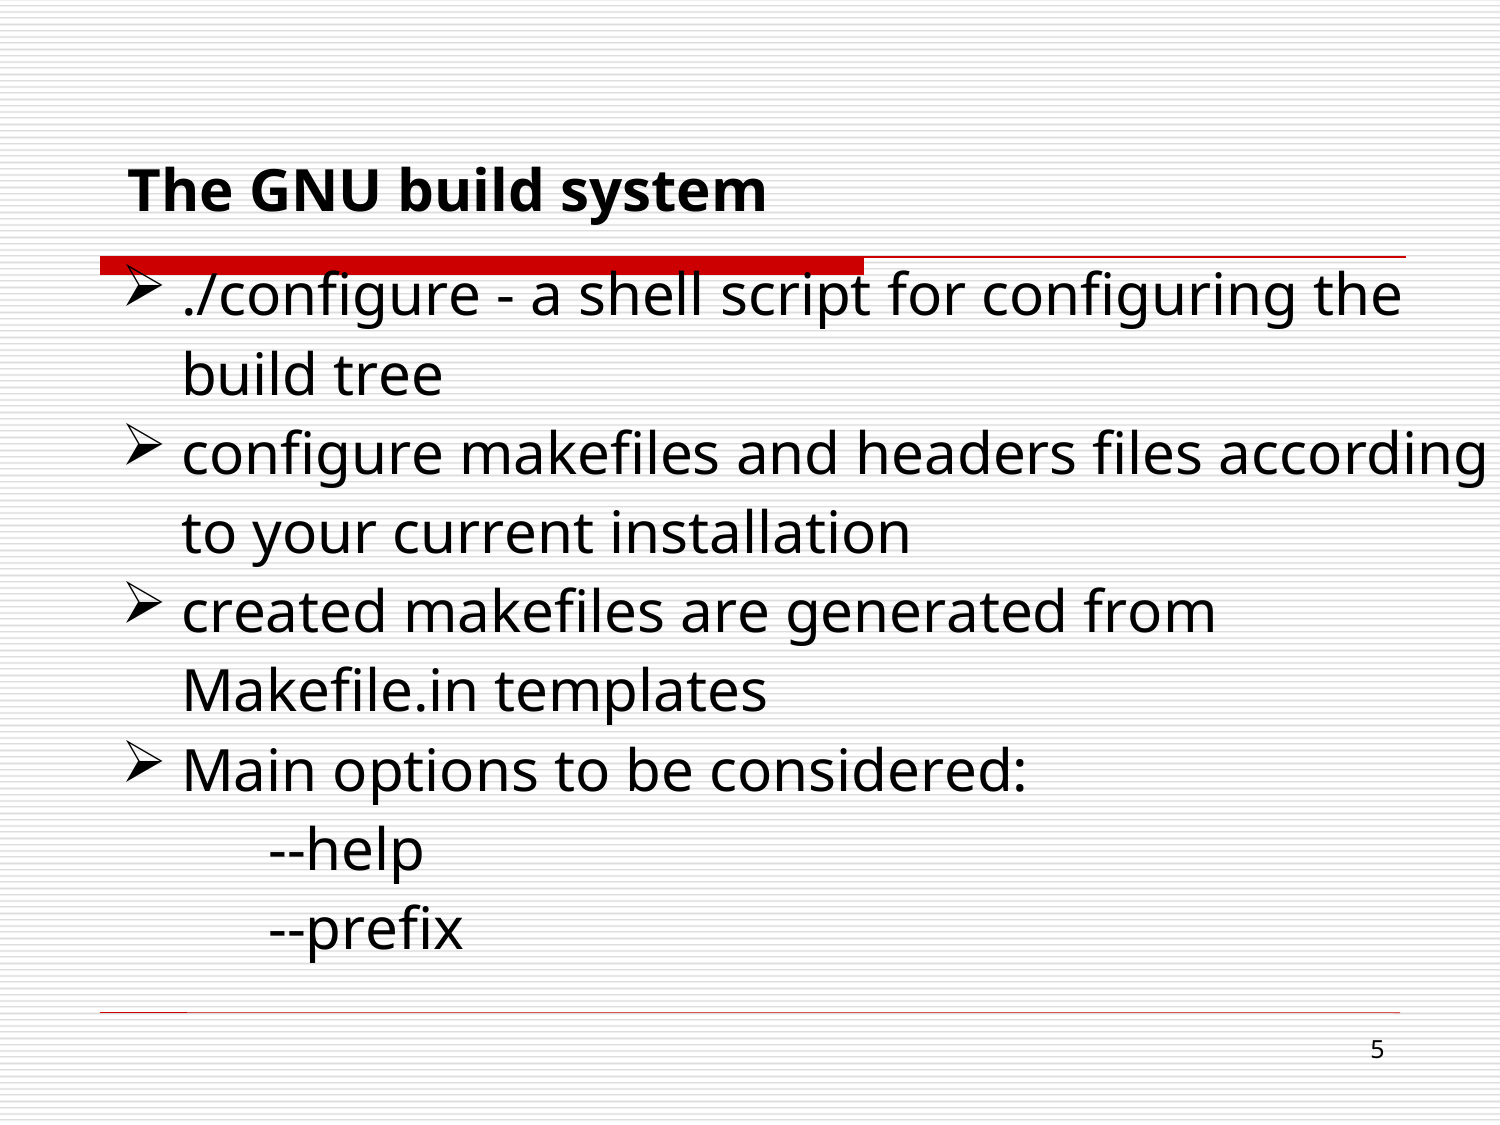

# The GNU build system
./configure - a shell script for configuring the build tree
configure makefiles and headers files according to your current installation
created makefiles are generated from Makefile.in templates
Main options to be considered:
		--help
		--prefix
5